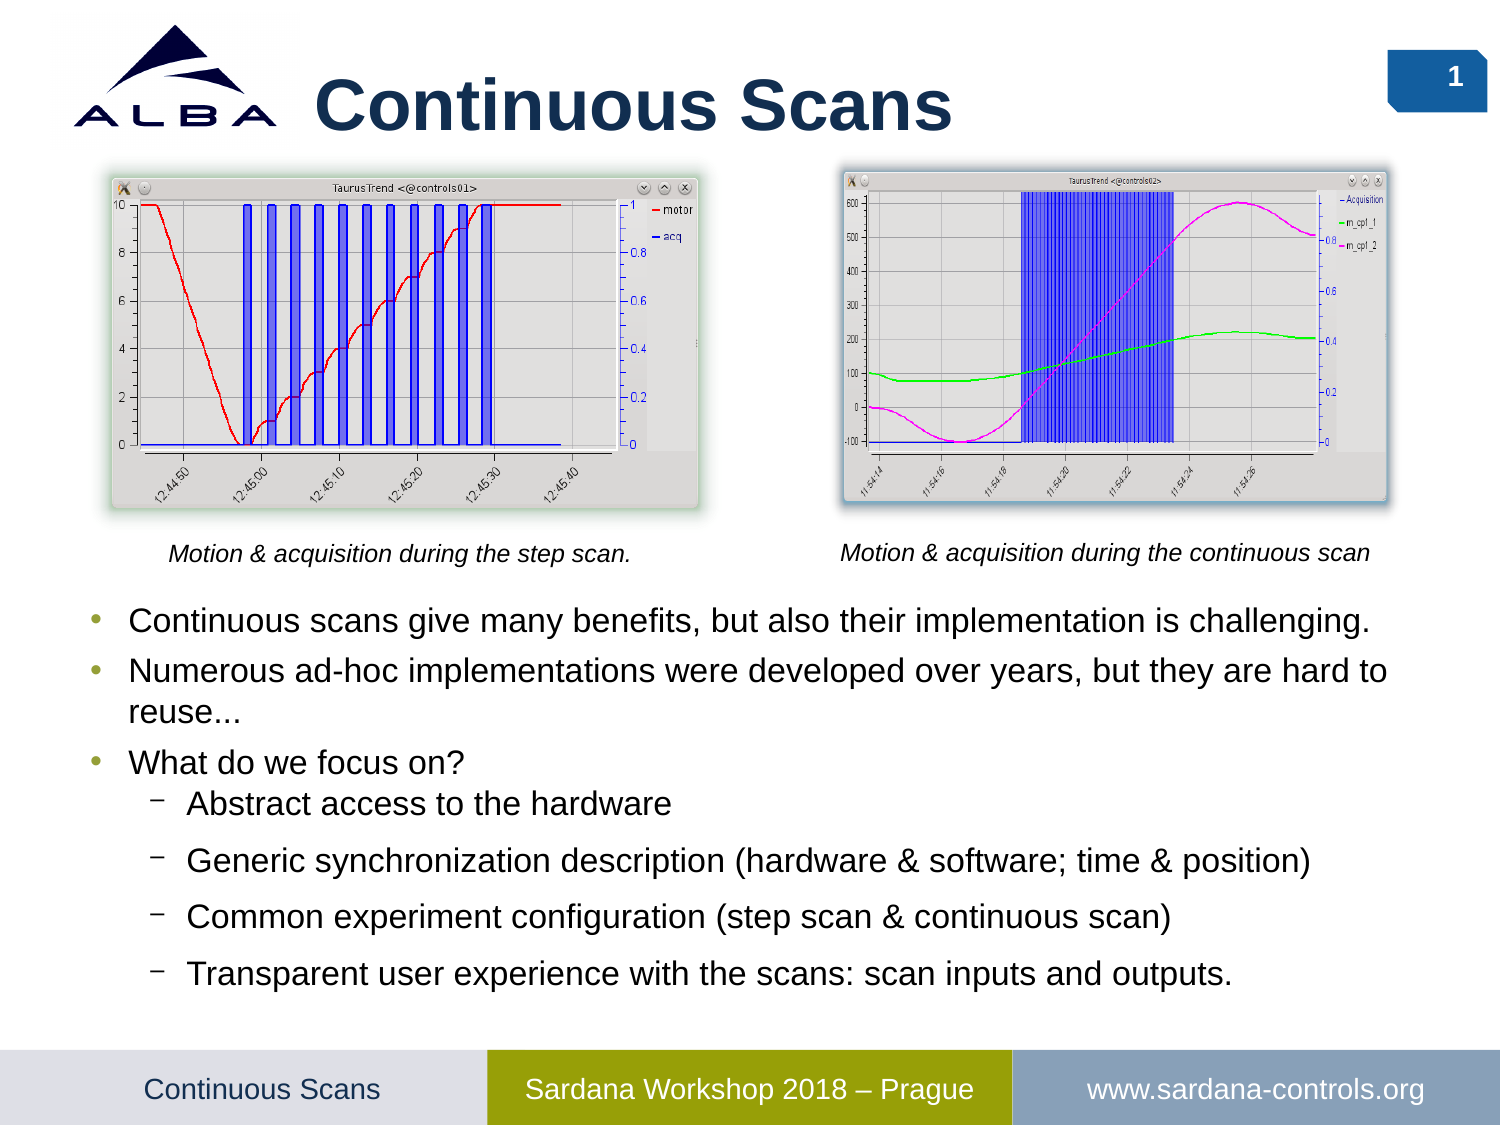

# Continuous Scans
Motion & acquisition during the continuous scan
Motion & acquisition during the step scan.
Continuous scans give many benefits, but also their implementation is challenging.
Numerous ad-hoc implementations were developed over years, but they are hard to reuse...
What do we focus on?
Abstract access to the hardware
Generic synchronization description (hardware & software; time & position)
Common experiment configuration (step scan & continuous scan)
Transparent user experience with the scans: scan inputs and outputs.